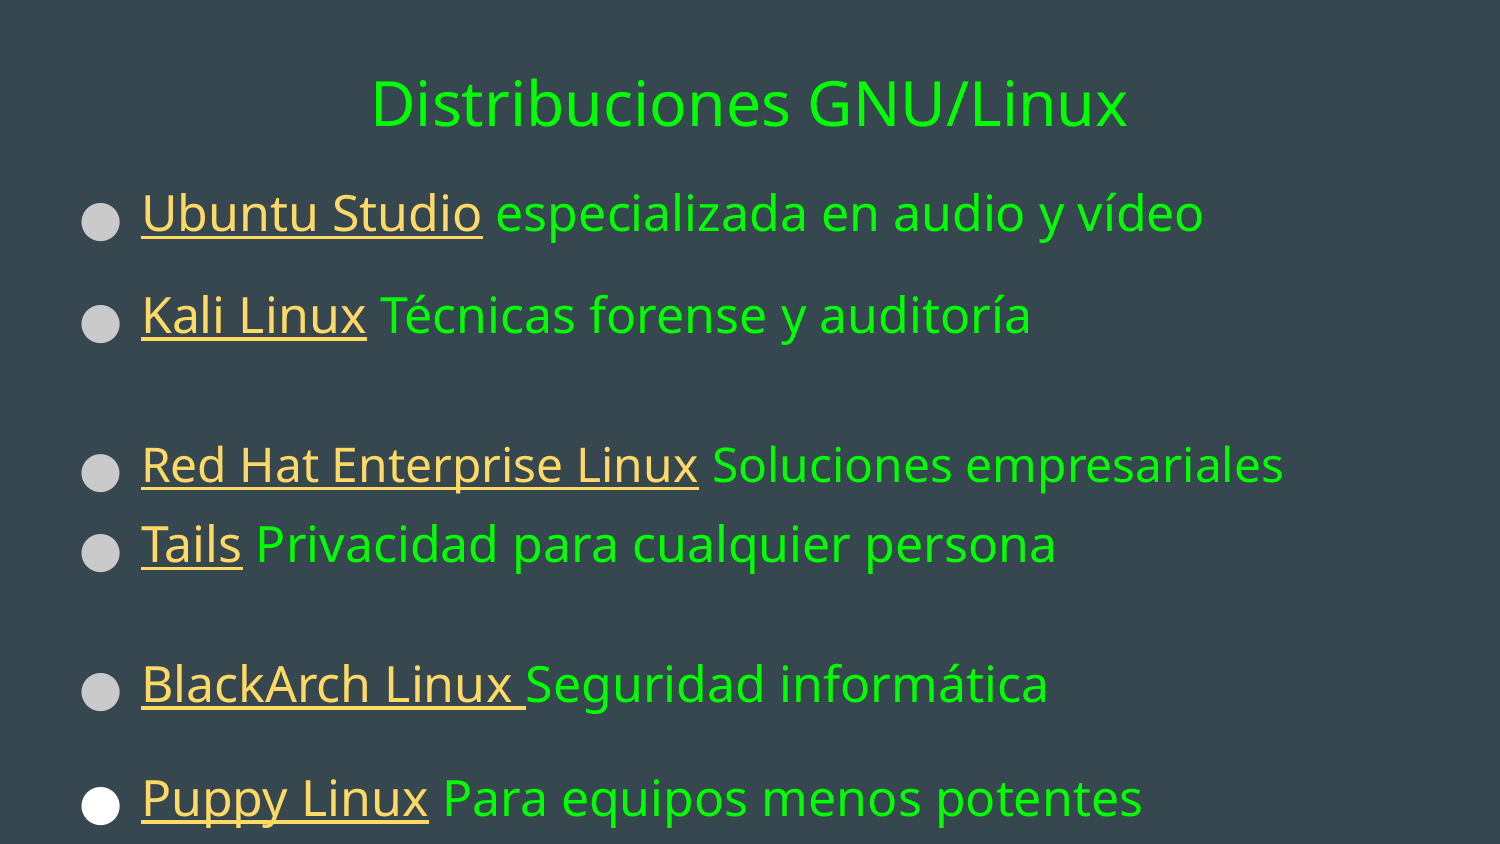

# Distribuciones GNU/Linux
Ubuntu Studio especializada en audio y vídeo
Kali Linux Técnicas forense y auditoría
Red Hat Enterprise Linux Soluciones empresariales
Tails Privacidad para cualquier persona
BlackArch Linux Seguridad informática
Puppy Linux Para equipos menos potentes
Q4OS Personalización a WindowsXP
Snowlinux Basada en Debian enfocada en su fácil uso
Daxos Kids Basada en Ubuntu y enfocada a la educación